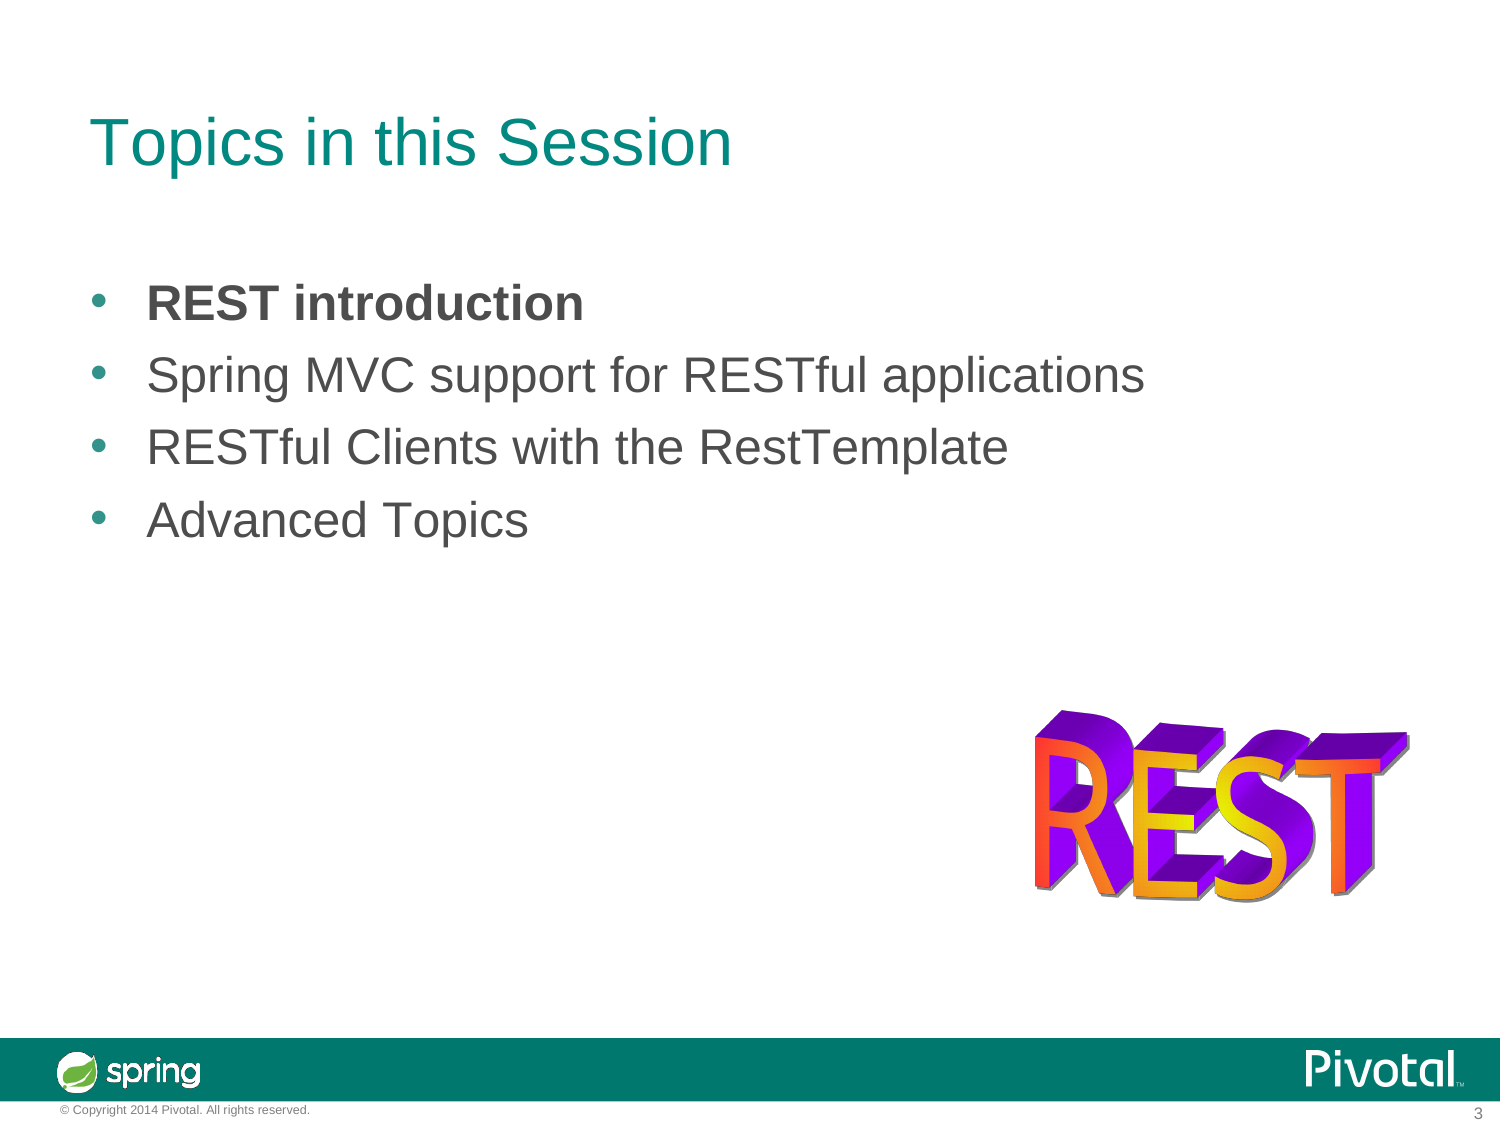

# Topics in this Session
REST introduction
Spring MVC support for RESTful applications
RESTful Clients with the RestTemplate
Advanced Topics
REST